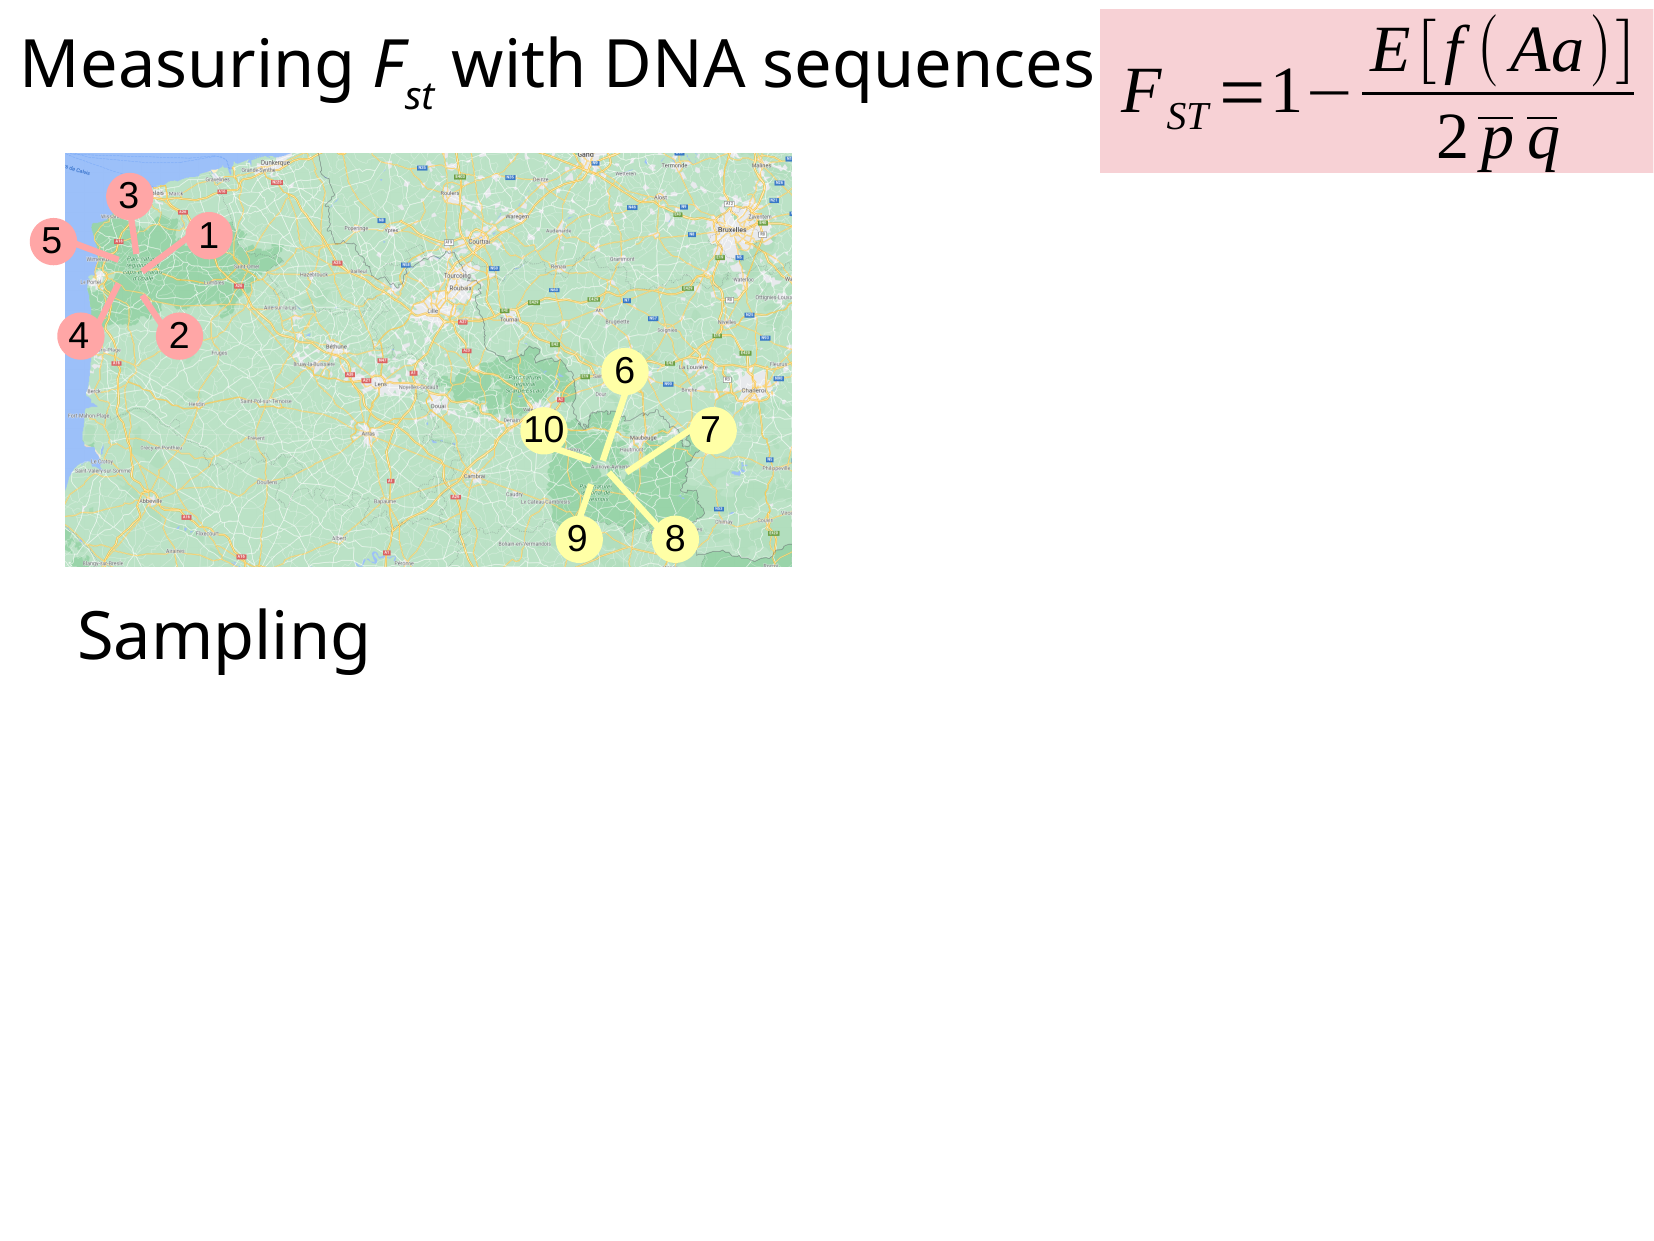

Measuring Fst with DNA sequences
3
1
5
4
2
6
10
7
9
8
Sampling